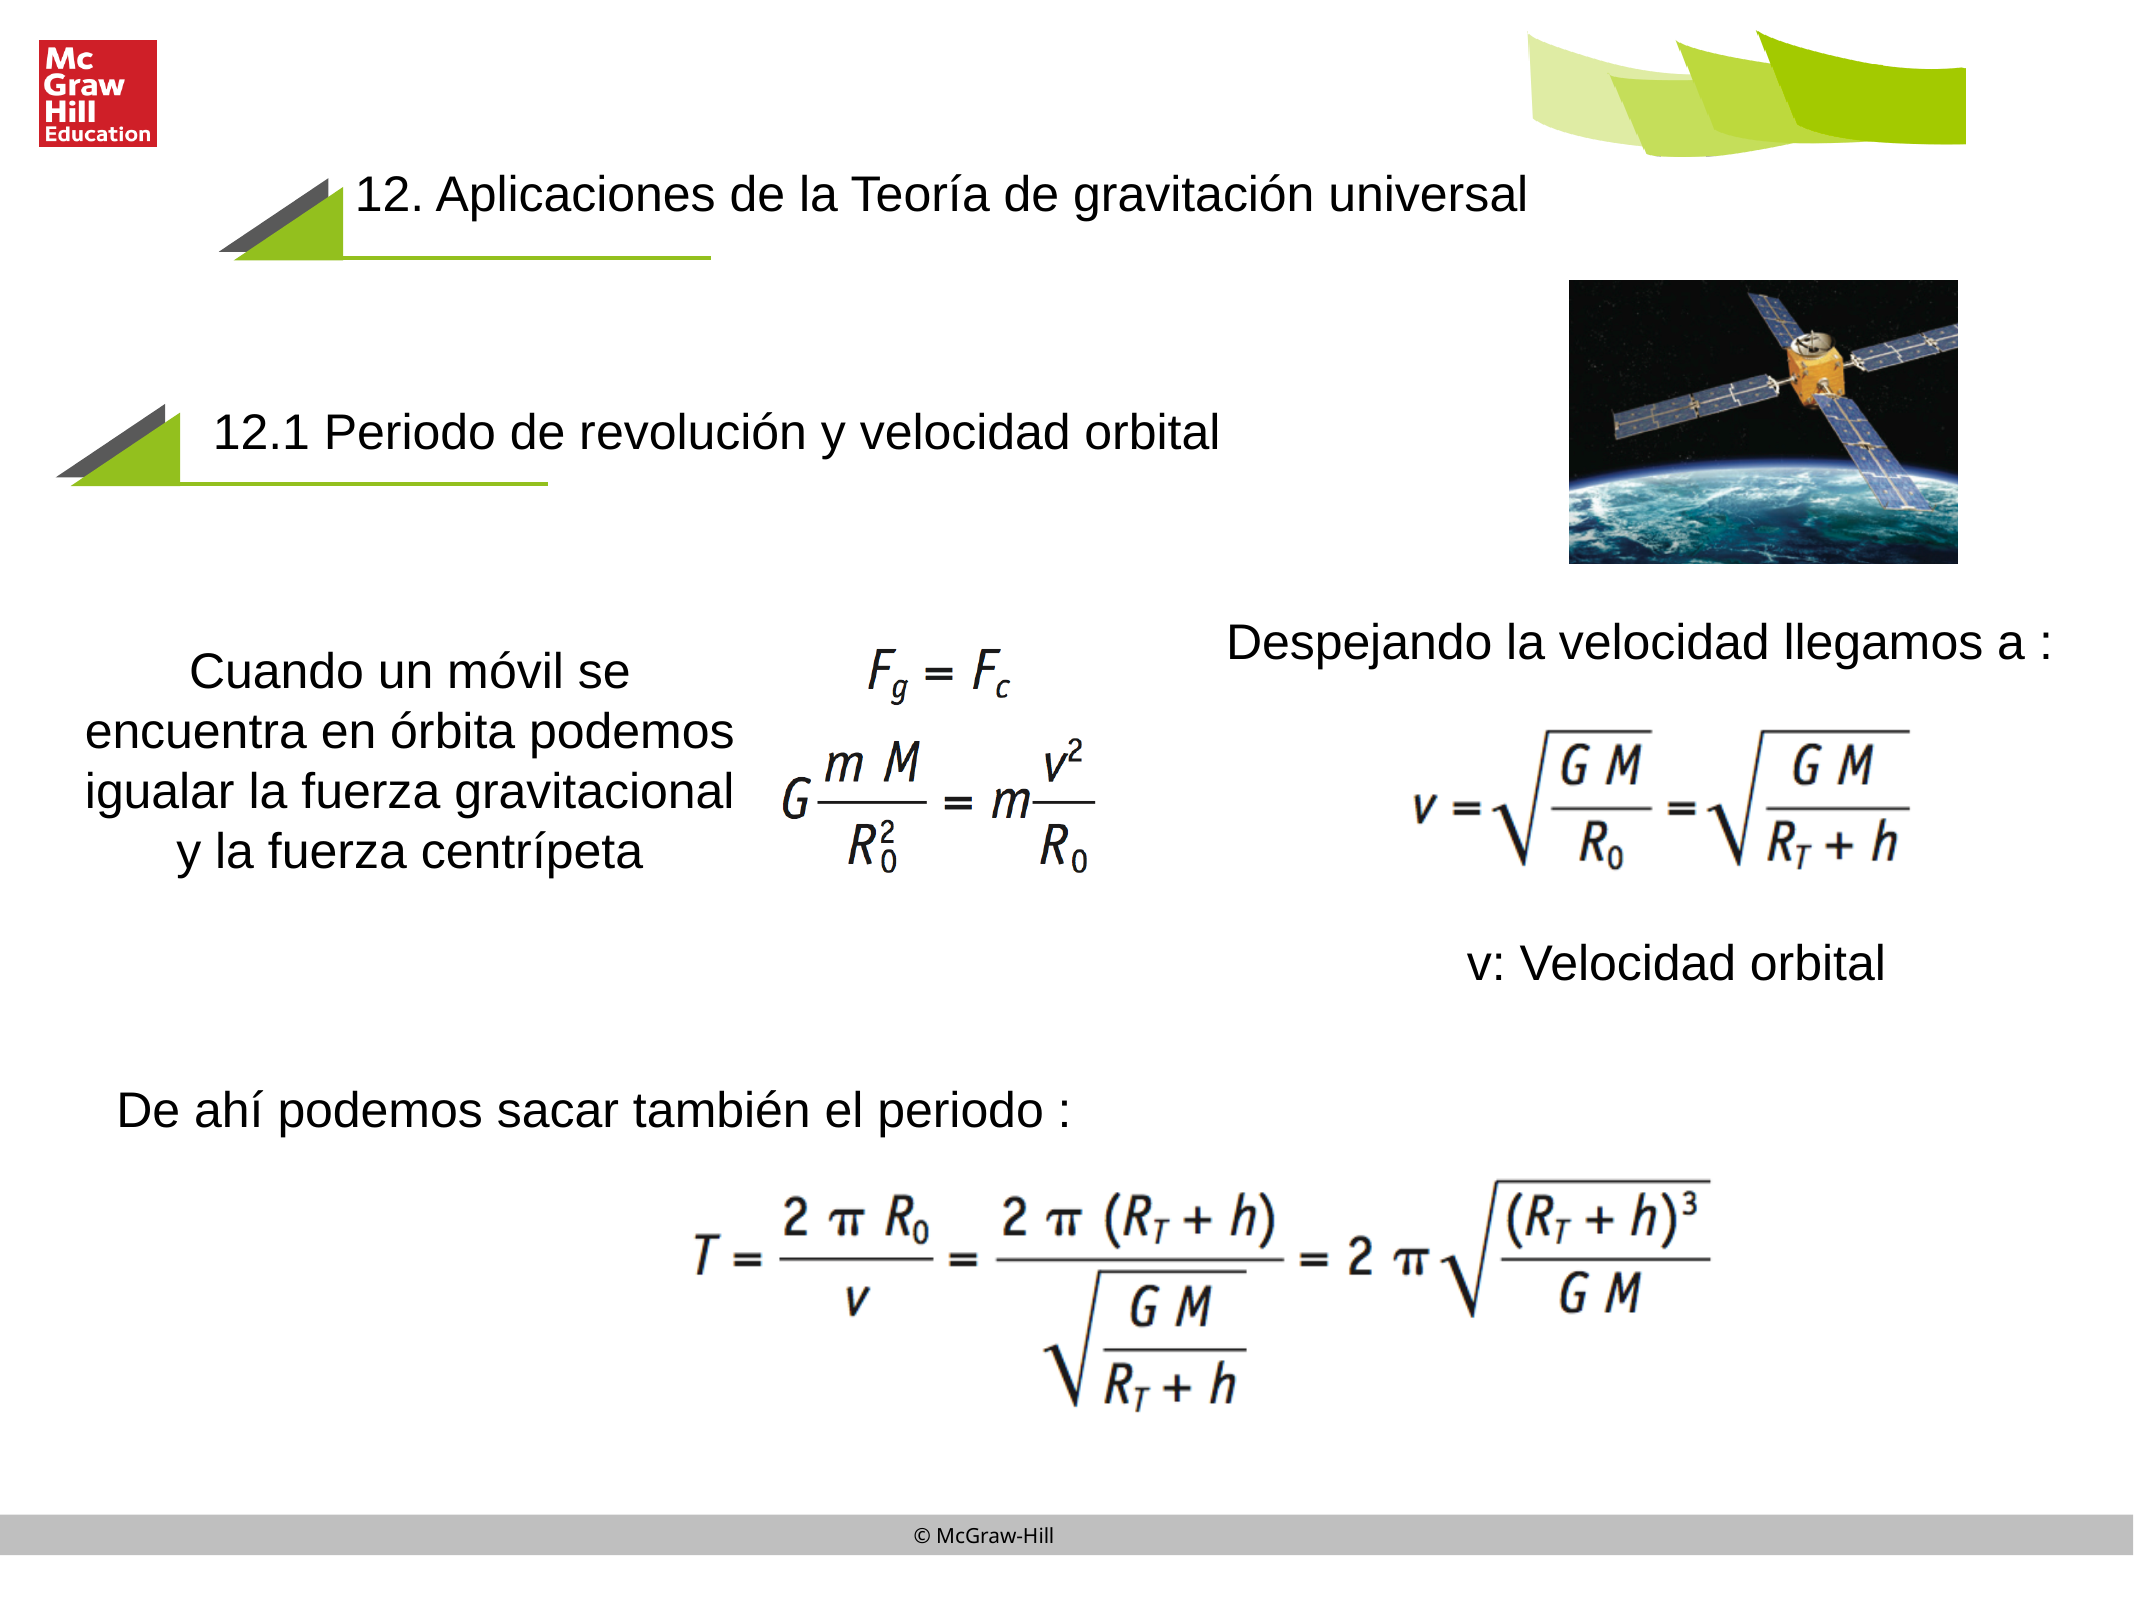

12. Aplicaciones de la Teoría de gravitación universal
12.1 Periodo de revolución y velocidad orbital
Despejando la velocidad llegamos a :
Cuando un móvil se encuentra en órbita podemos igualar la fuerza gravitacional y la fuerza centrípeta
v: Velocidad orbital
De ahí podemos sacar también el periodo :
© McGraw-Hill